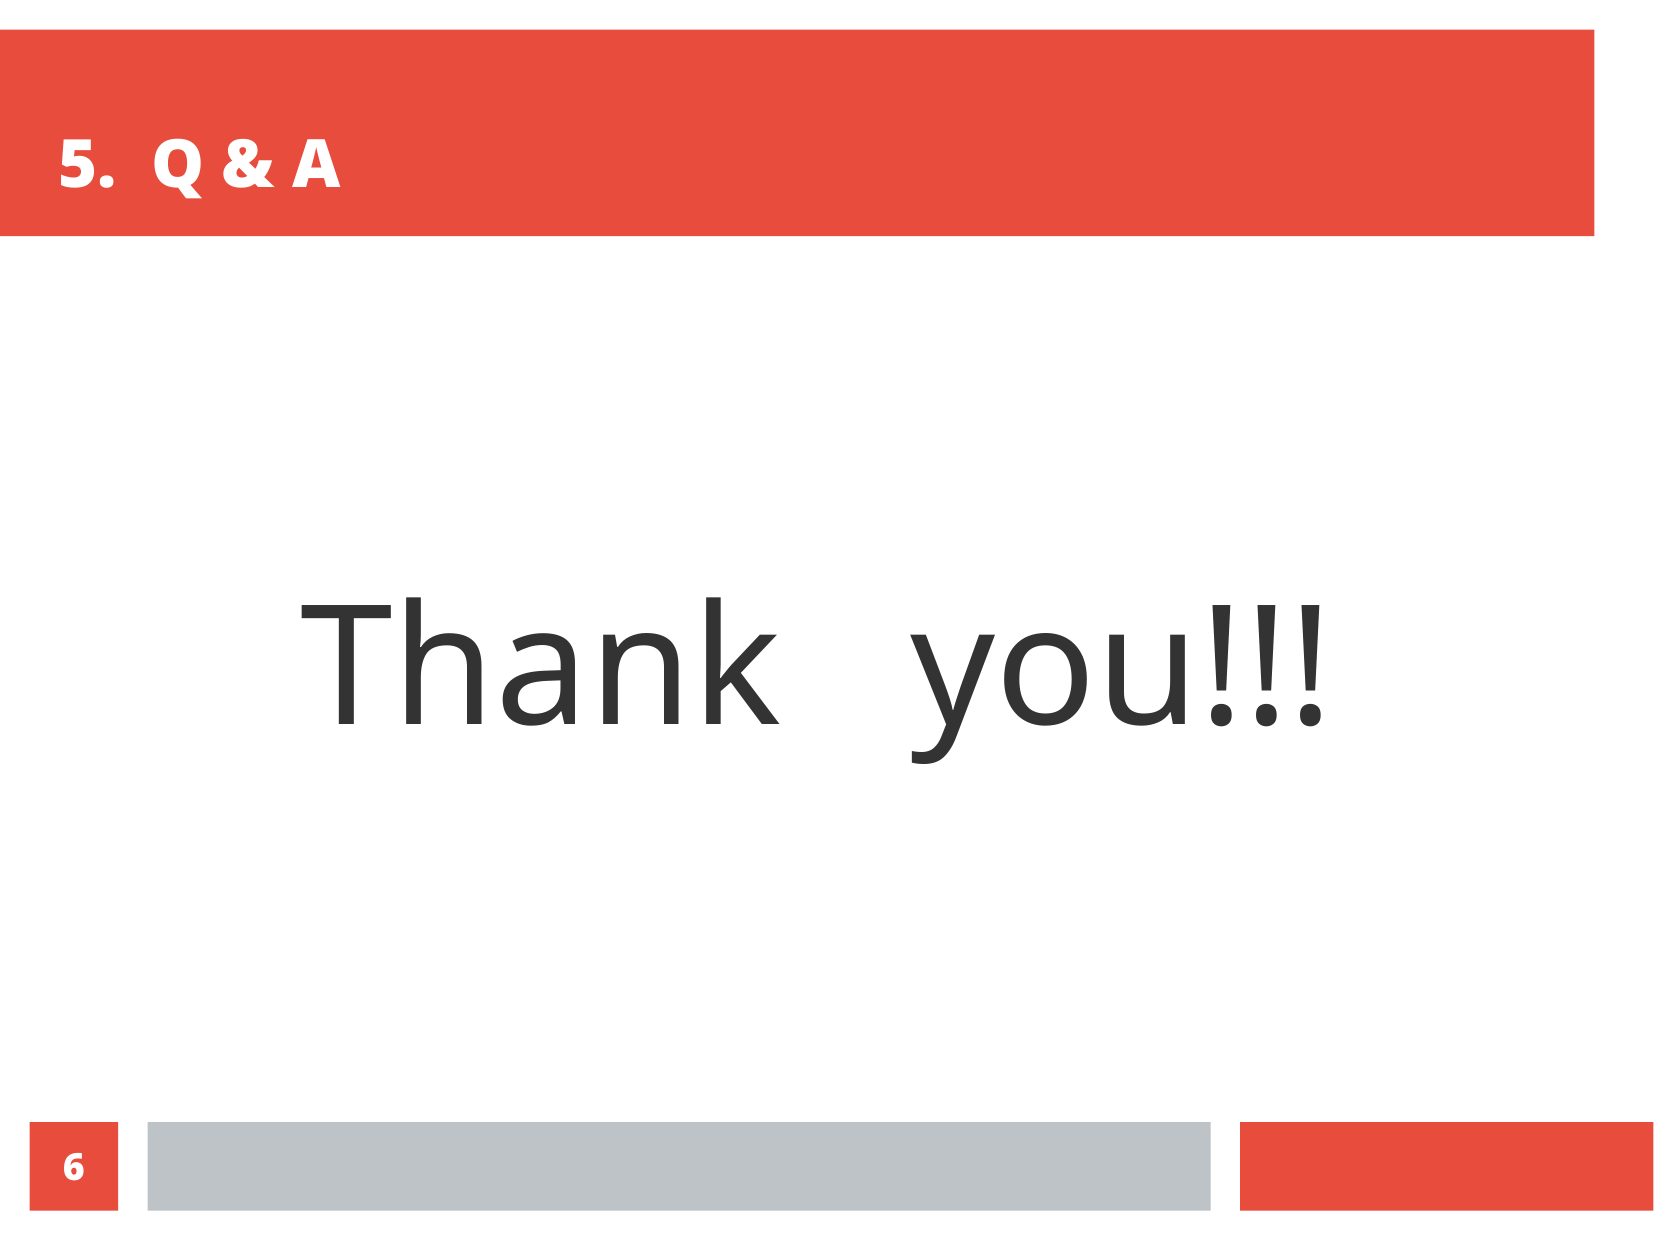

# 5. Q & A
Thank you!!!
6